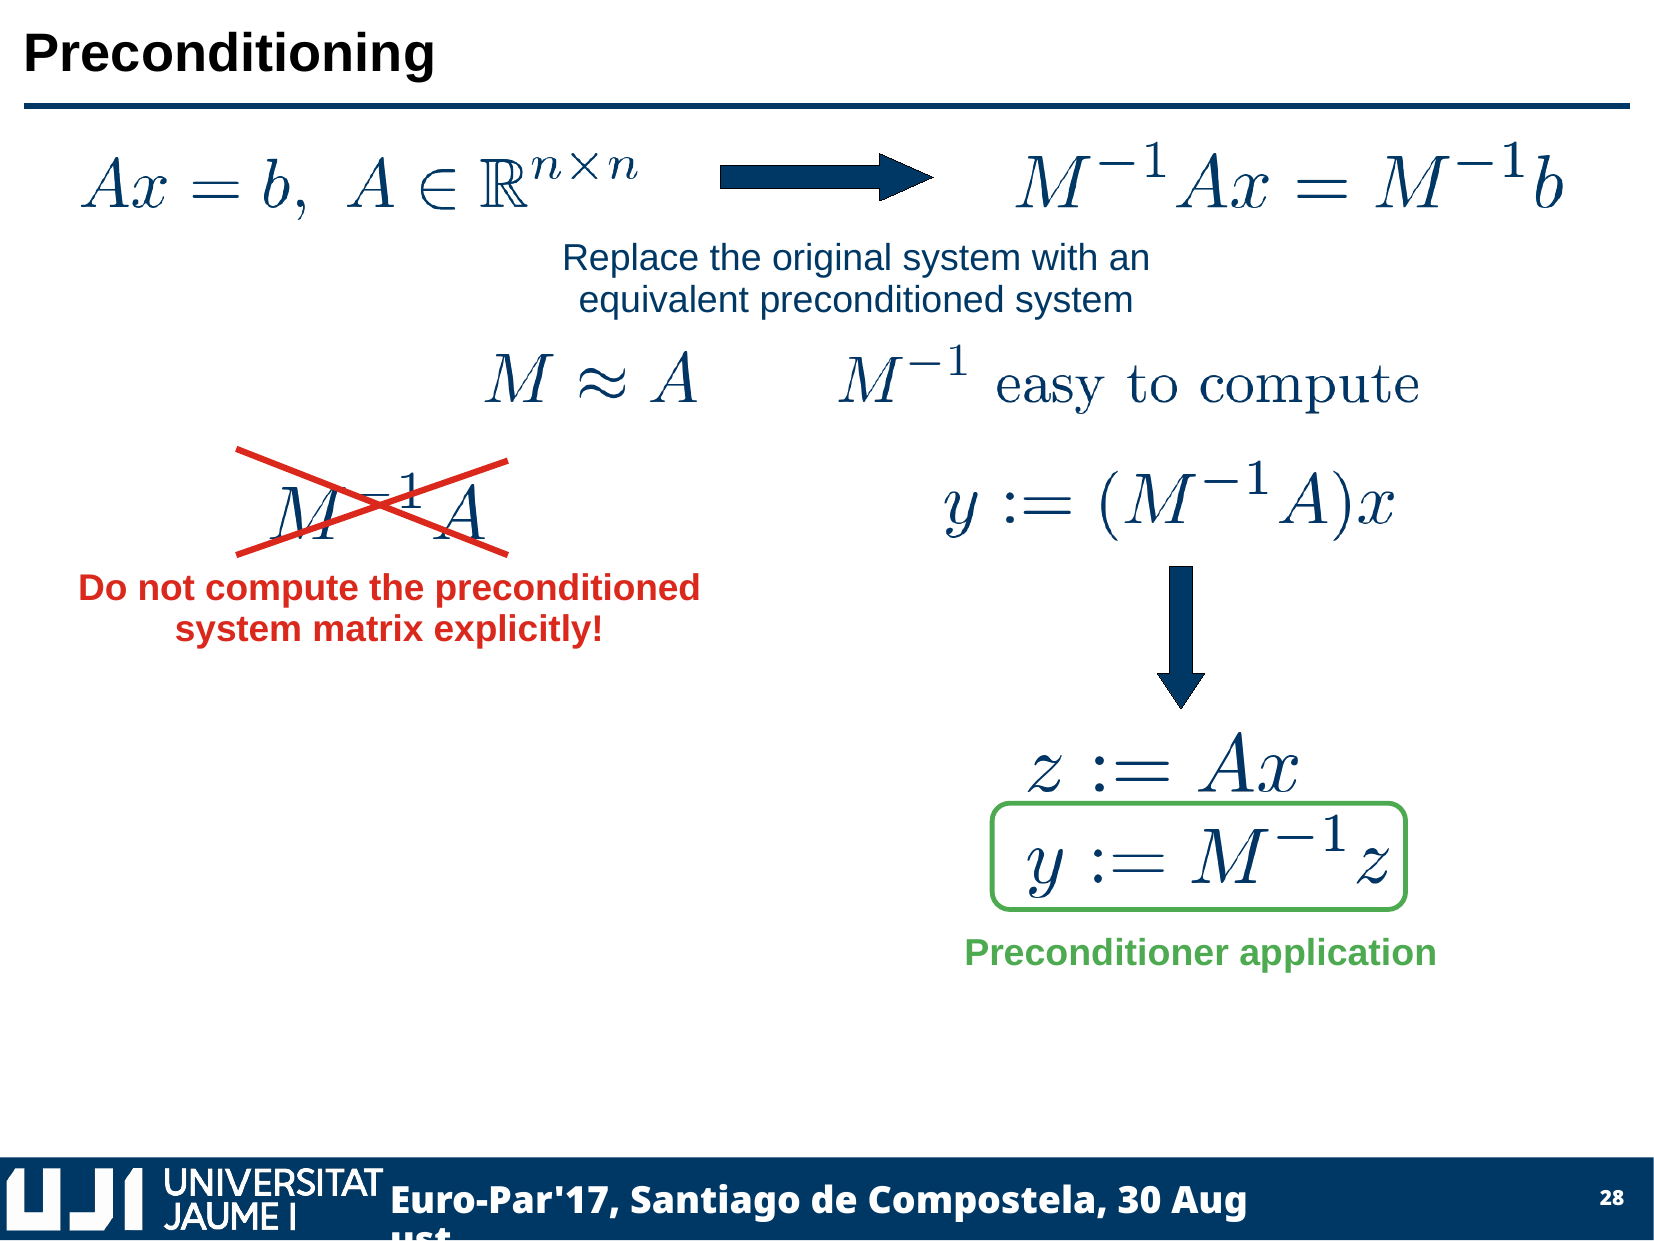

# Preconditioning
Replace the original system with an equivalent preconditioned system
Do not compute the preconditioned system matrix explicitly!
Preconditioner application
Euro-Par'17, Santiago de Compostela, 30 August
28